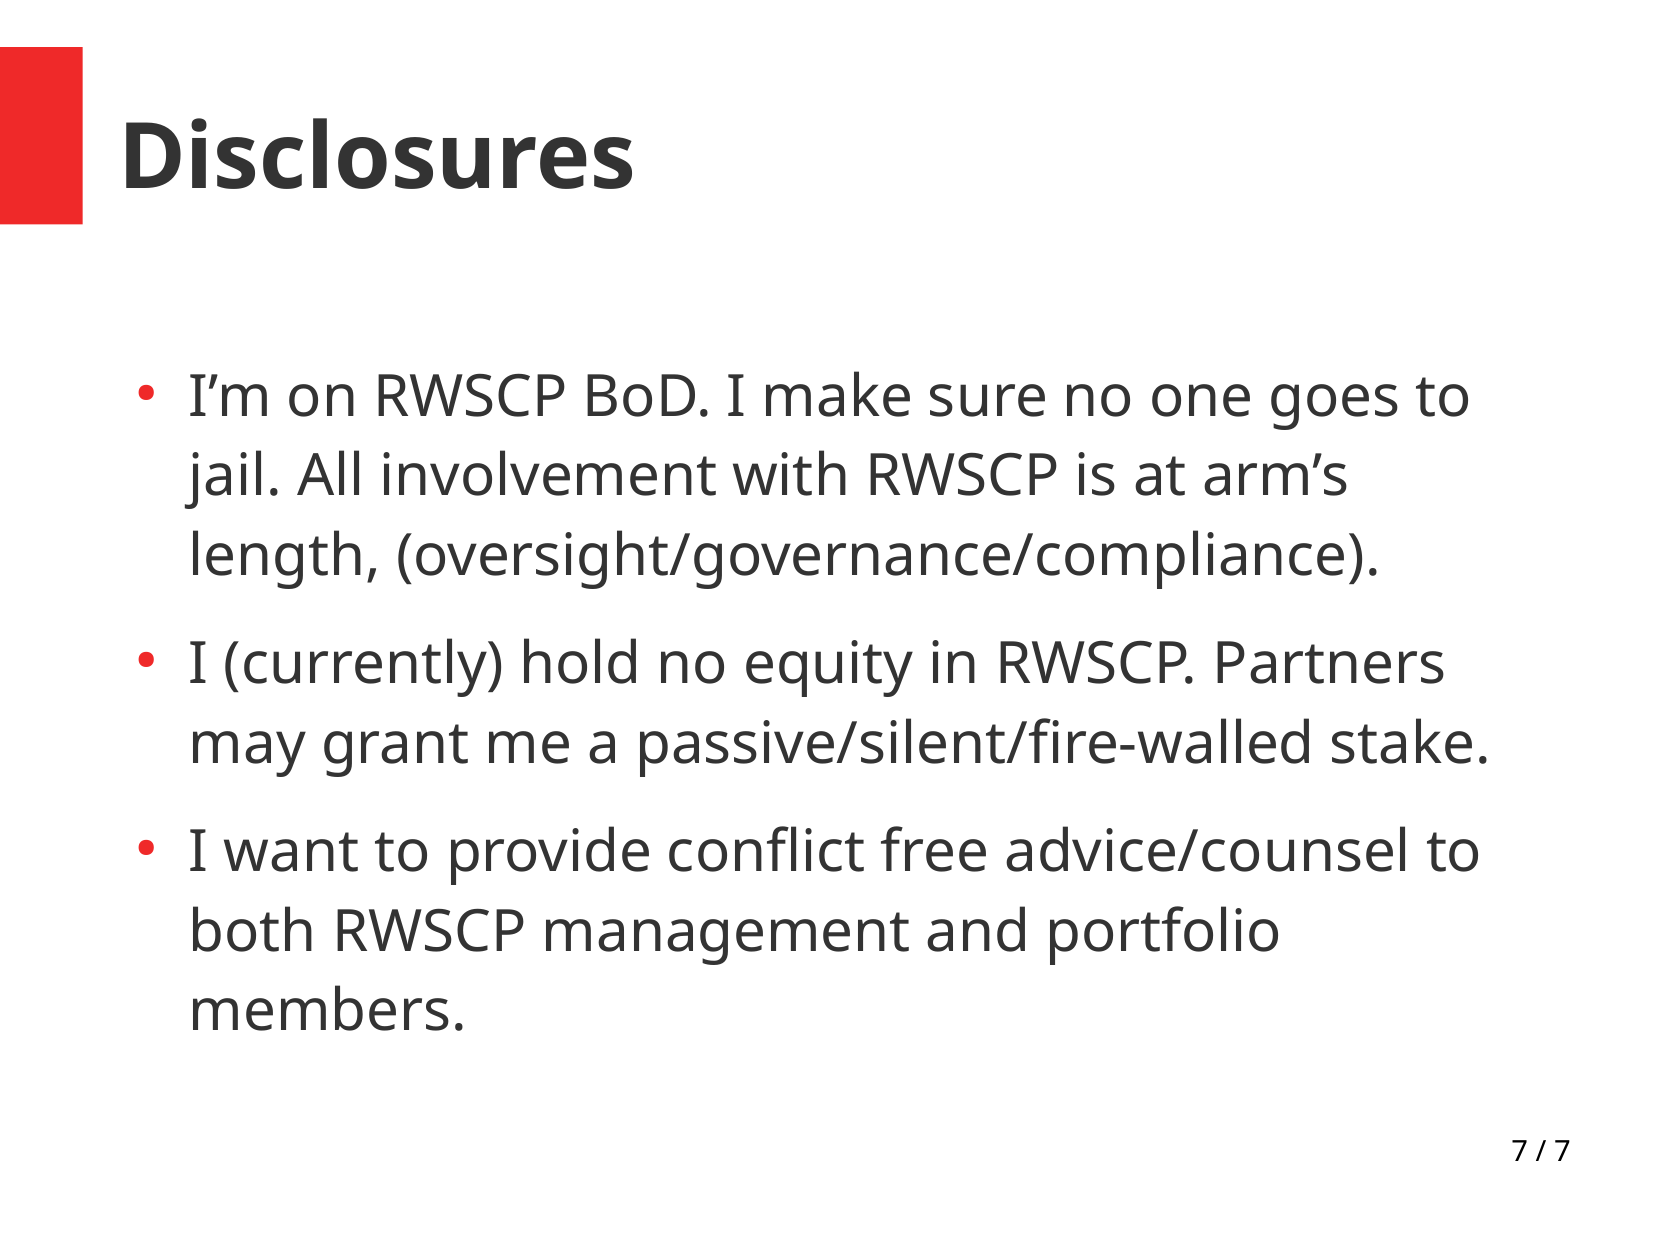

# Disclosures
I’m on RWSCP BoD. I make sure no one goes to jail. All involvement with RWSCP is at arm’s length, (oversight/governance/compliance).
I (currently) hold no equity in RWSCP. Partners may grant me a passive/silent/fire-walled stake.
I want to provide conflict free advice/counsel to both RWSCP management and portfolio members.
7